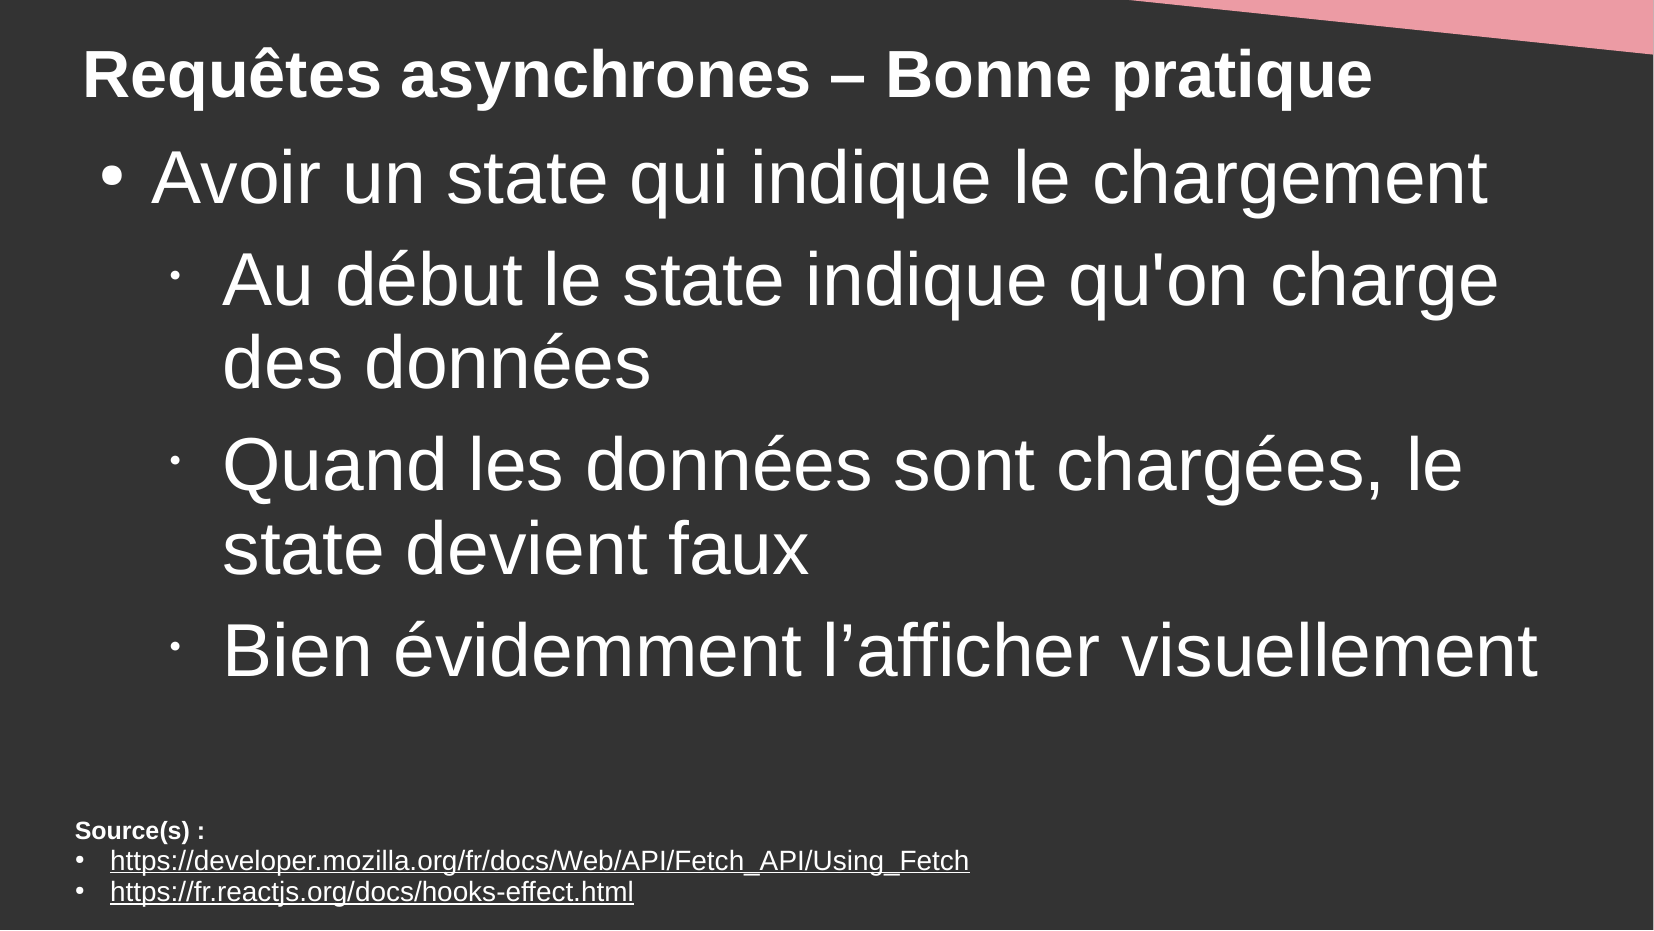

# Requêtes asynchrones – Bonne pratique
Avoir un state qui indique le chargement
Au début le state indique qu'on charge des données
Quand les données sont chargées, le state devient faux
Bien évidemment l’afficher visuellement
Source(s) :
https://developer.mozilla.org/fr/docs/Web/API/Fetch_API/Using_Fetch
https://fr.reactjs.org/docs/hooks-effect.html